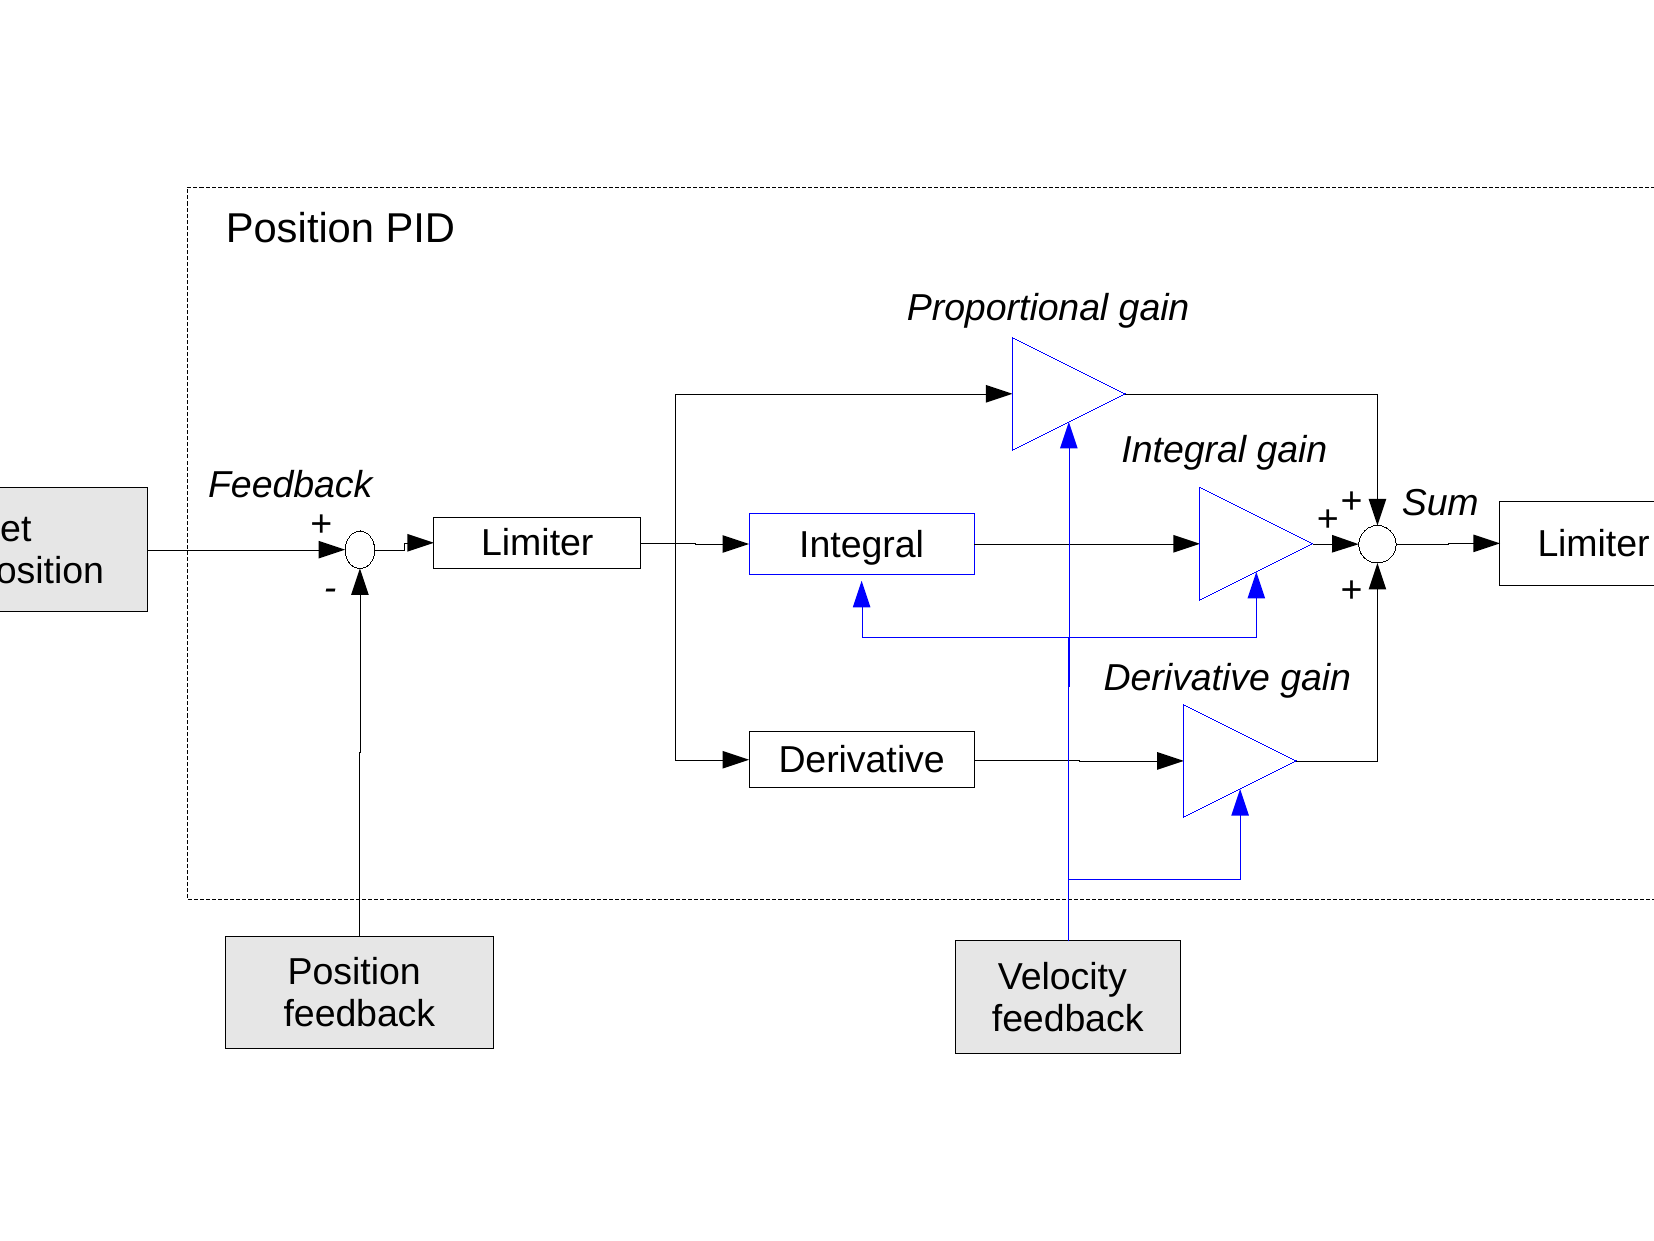

Position PID
Proportional gain
Integral gain
Feedback
Set velocity
(velocity PID
input)
+
Sum
Set
position
+
+
Limiter
Integral
Limiter
-
+
Derivative gain
Derivative
Position
feedback
Velocity
feedback